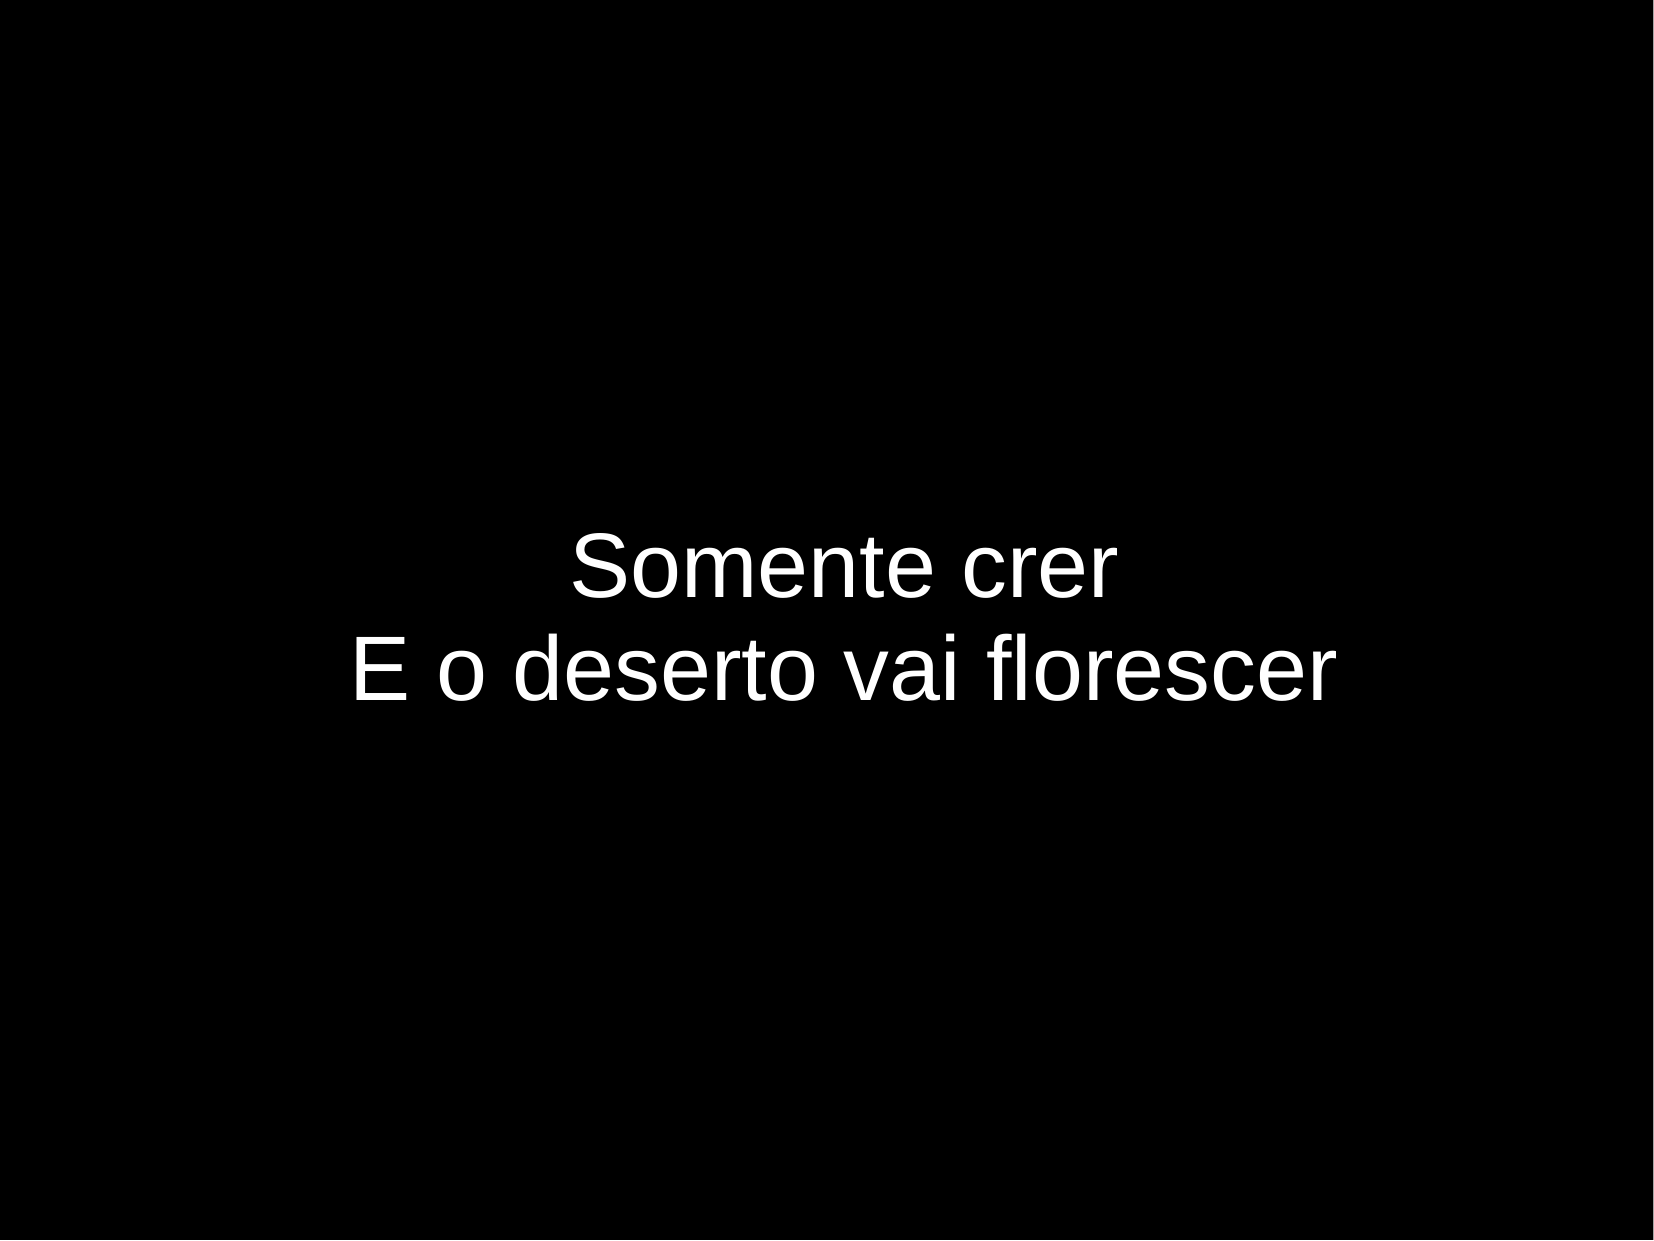

# Somente crer
E o deserto vai florescer